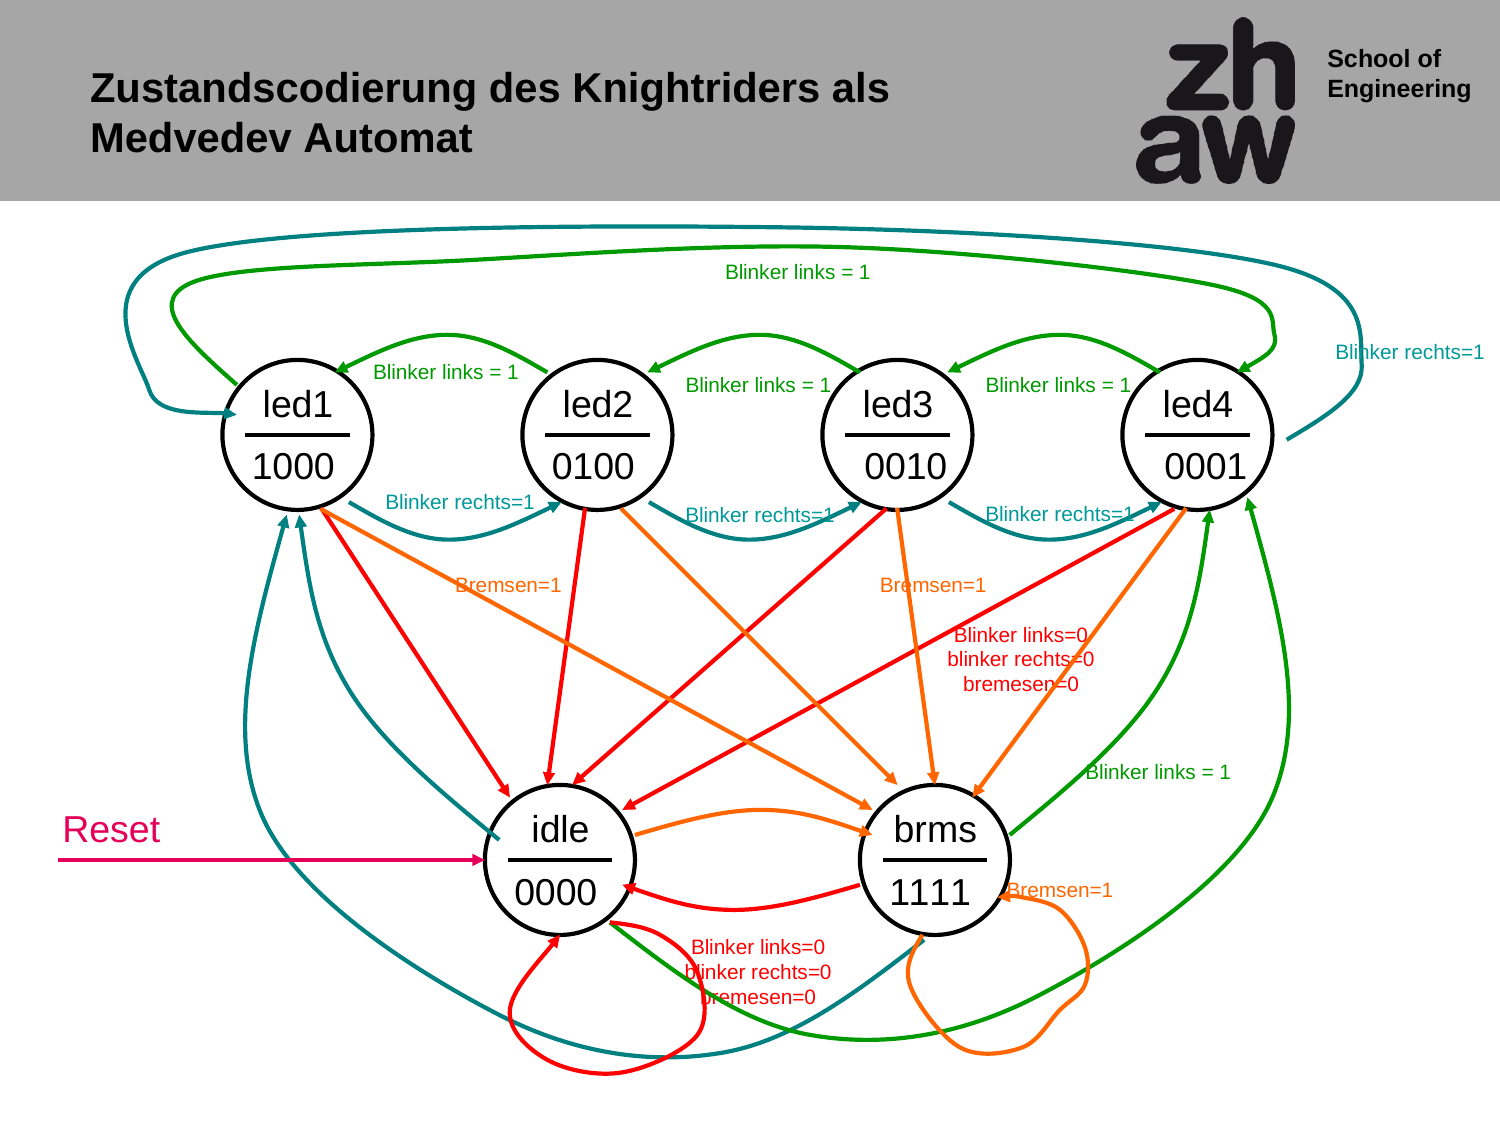

# Zustandscodierung des Knightriders als Medvedev Automat
Blinker rechts=1
Blinker rechts=1
Blinker rechts=1
Blinker rechts=1
Blinker links = 1
Blinker links = 1
Blinker links = 1
Blinker links = 1
Blinker links = 1
led1
led2
led3
led4
1000
0100
0010
0001
Blinker links=0
blinker rechts=0
bremesen=0
Blinker links=0
blinker rechts=0
bremesen=0
Bremsen=1
Bremsen=1
idle
brms
Reset
0000
1111
Bremsen=1